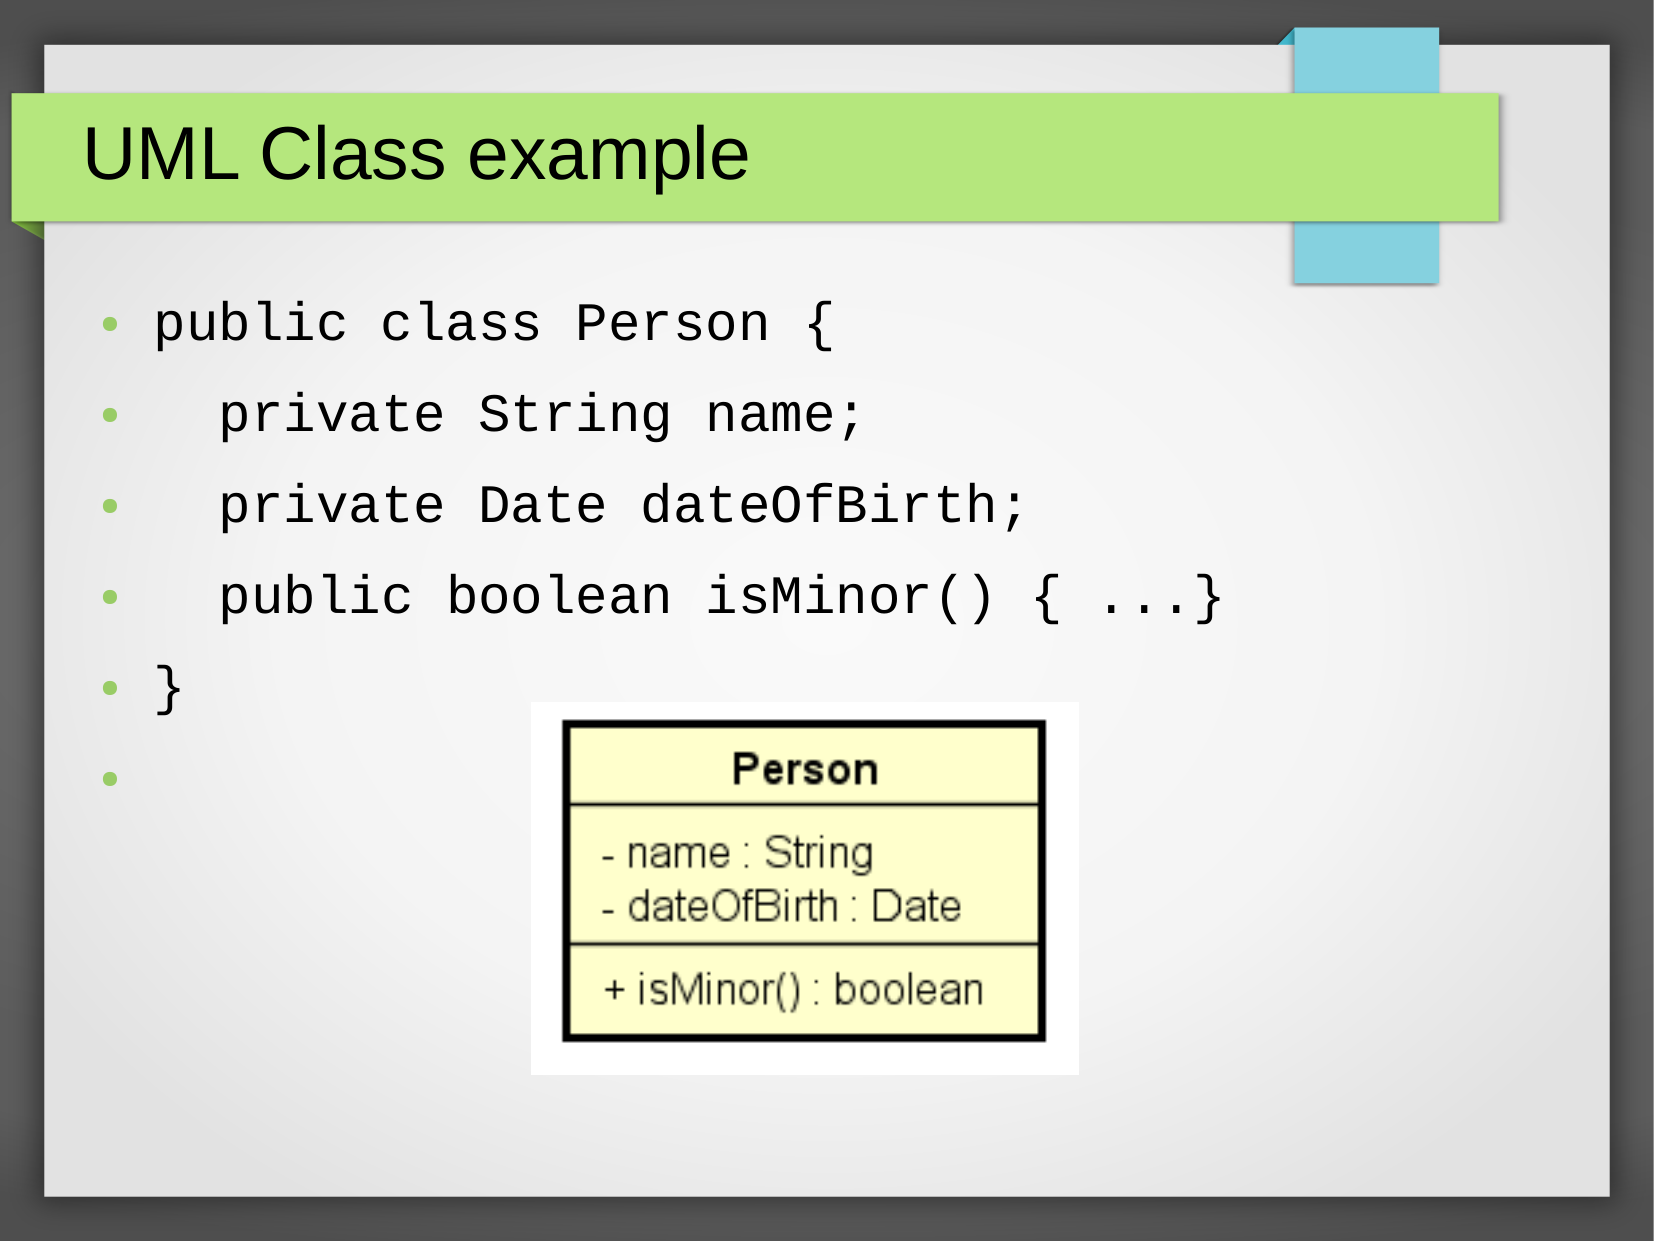

# UML Class example
public class Person {
 private String name;
 private Date dateOfBirth;
 public boolean isMinor() { ...}
}